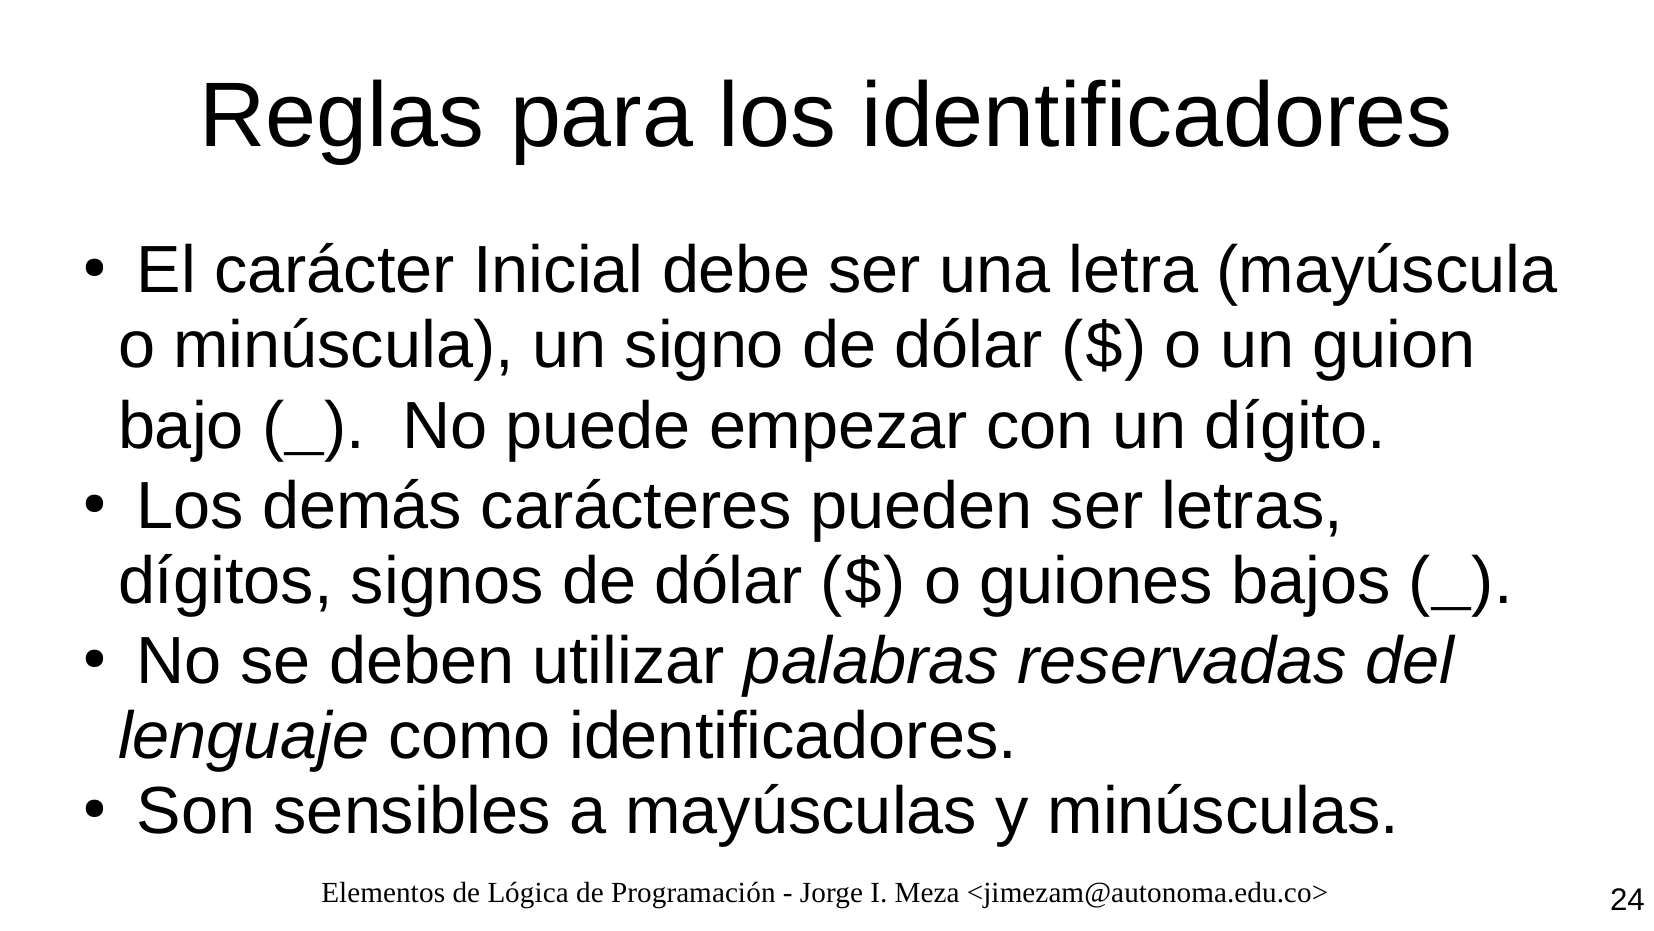

# Reglas para los identificadores
 El carácter Inicial debe ser una letra (mayúscula o minúscula), un signo de dólar ($) o un guion bajo (_). No puede empezar con un dígito.
 Los demás carácteres pueden ser letras, dígitos, signos de dólar ($) o guiones bajos (_).
 No se deben utilizar palabras reservadas del lenguaje como identificadores.
 Son sensibles a mayúsculas y minúsculas.
Elementos de Lógica de Programación - Jorge I. Meza <jimezam@autonoma.edu.co>